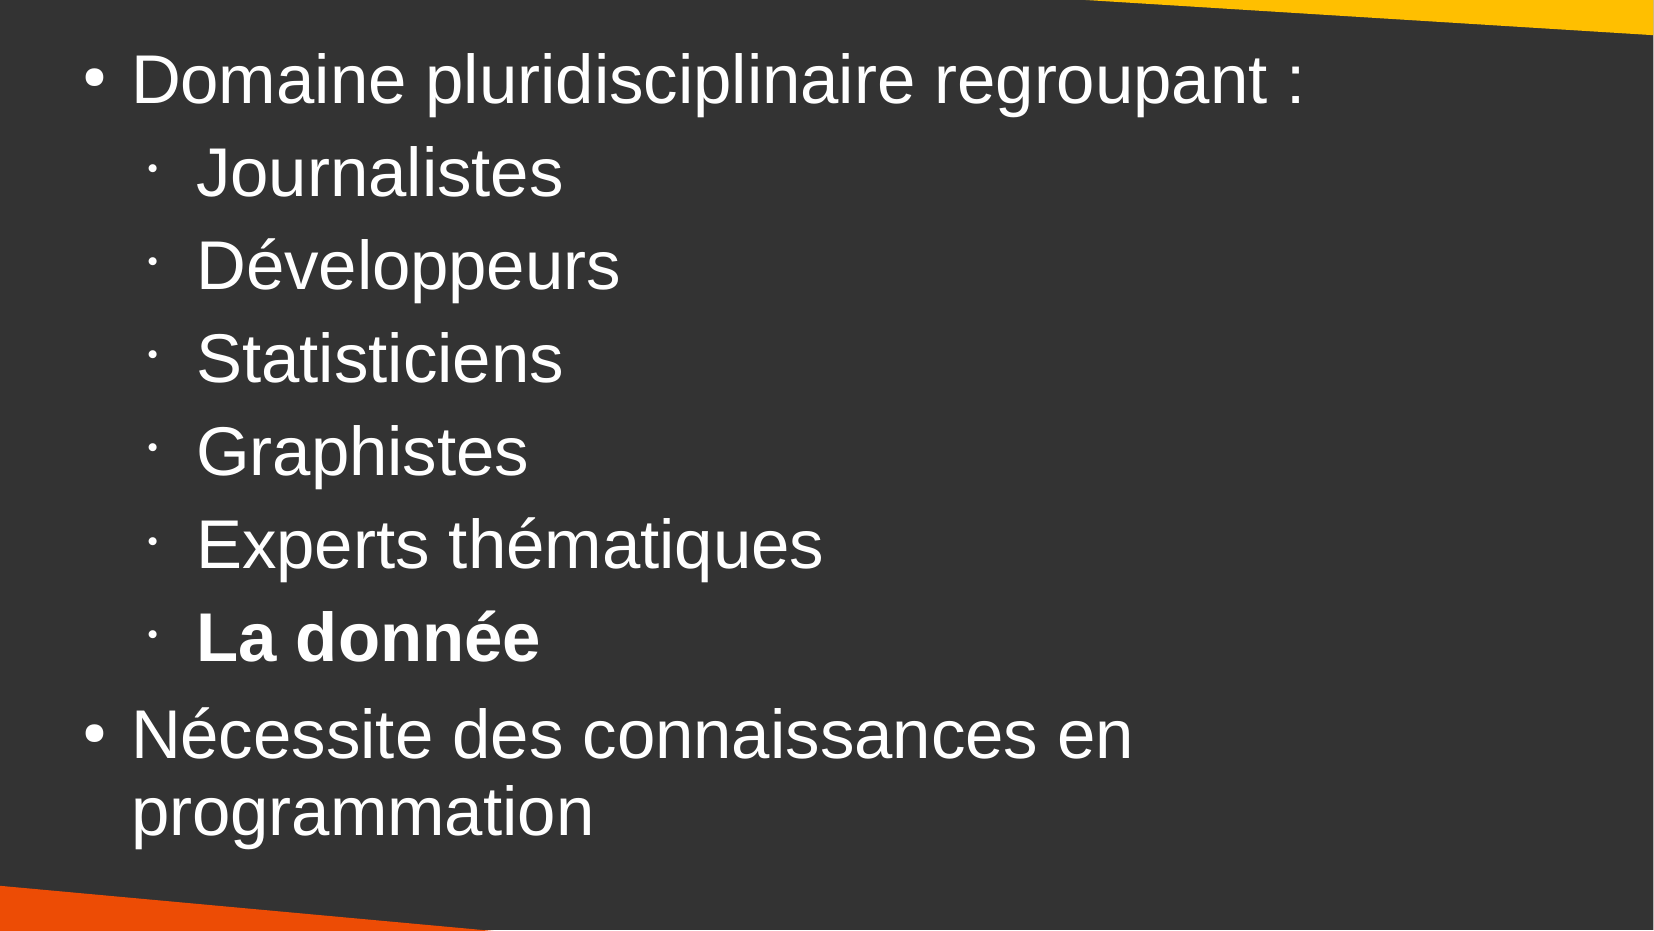

# Domaine pluridisciplinaire regroupant :
Journalistes
Développeurs
Statisticiens
Graphistes
Experts thématiques
La donnée
Nécessite des connaissances en programmation